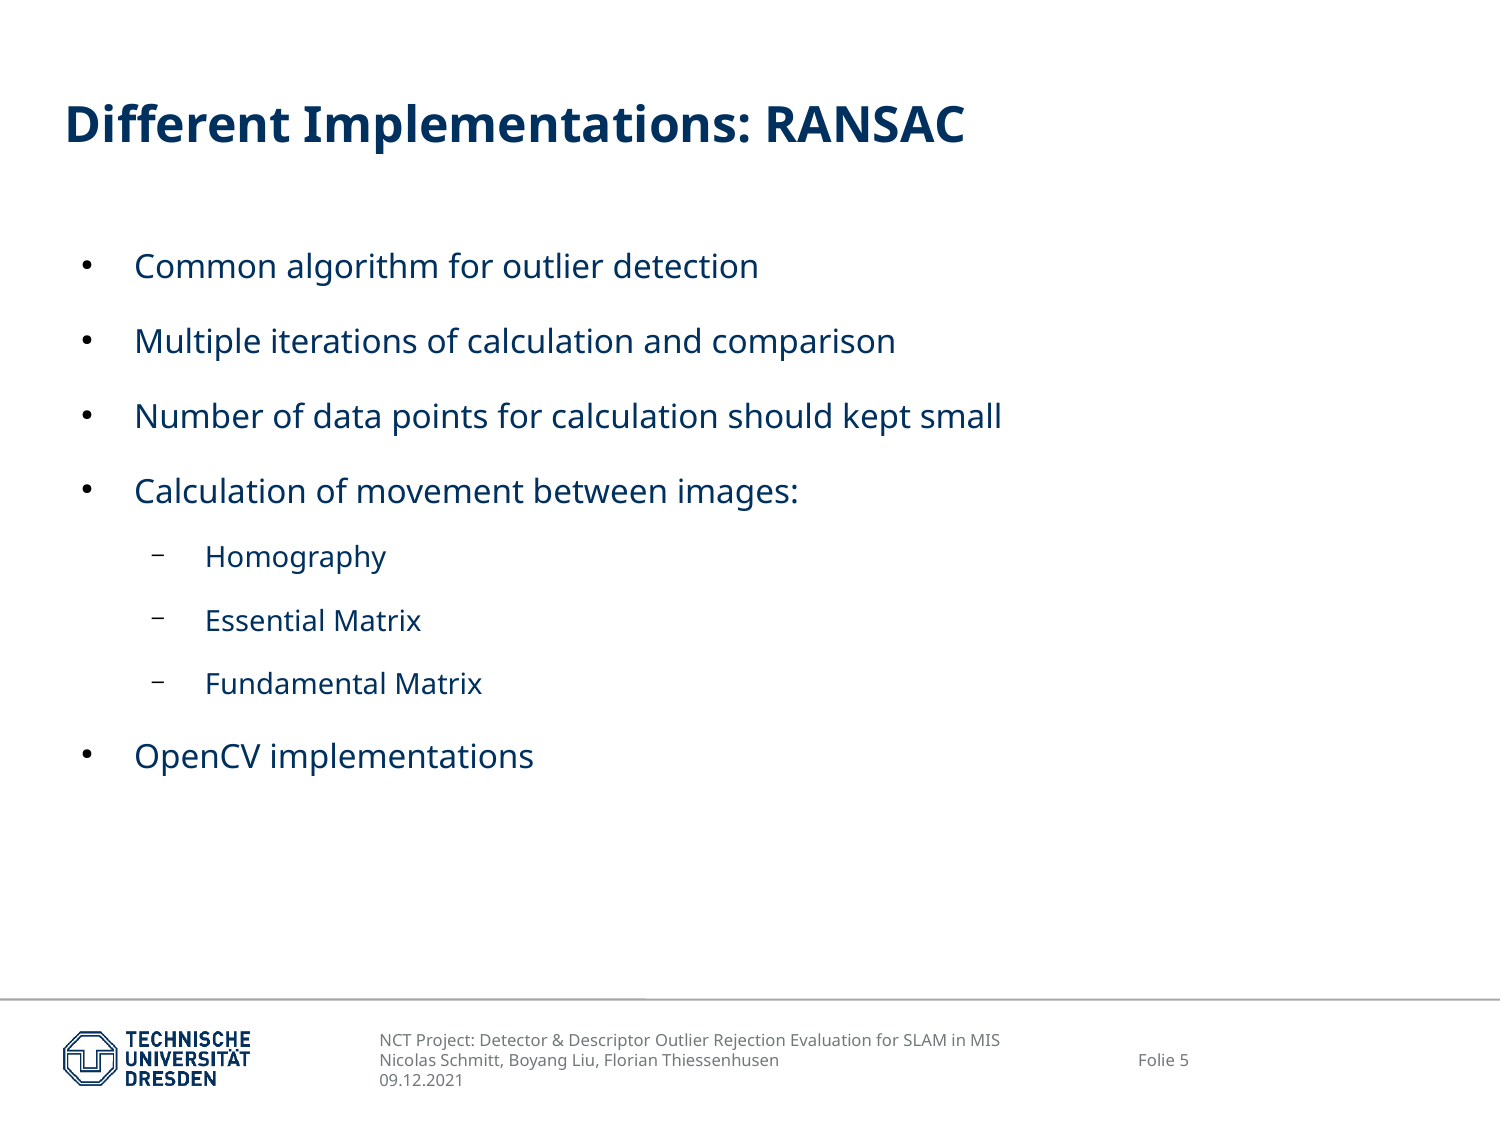

# Different Implementations: RANSAC
Common algorithm for outlier detection
Multiple iterations of calculation and comparison
Number of data points for calculation should kept small
Calculation of movement between images:
Homography
Essential Matrix
Fundamental Matrix
OpenCV implementations